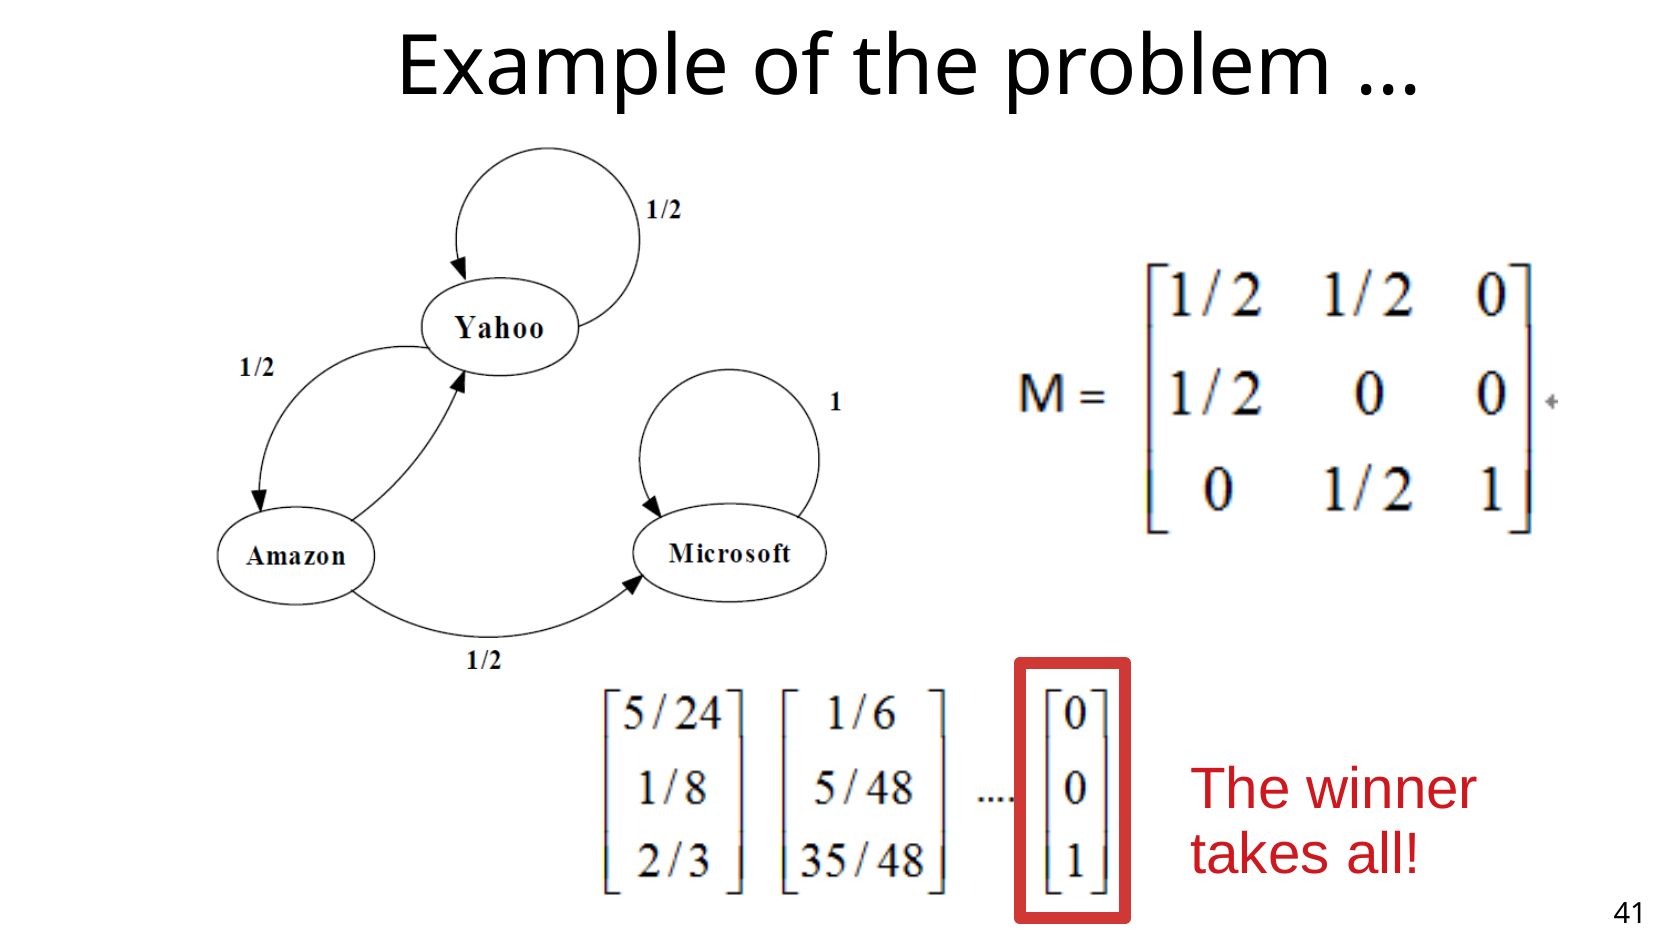

# Example of the problem ...
The winner takes all!
41
First iteration of calculation